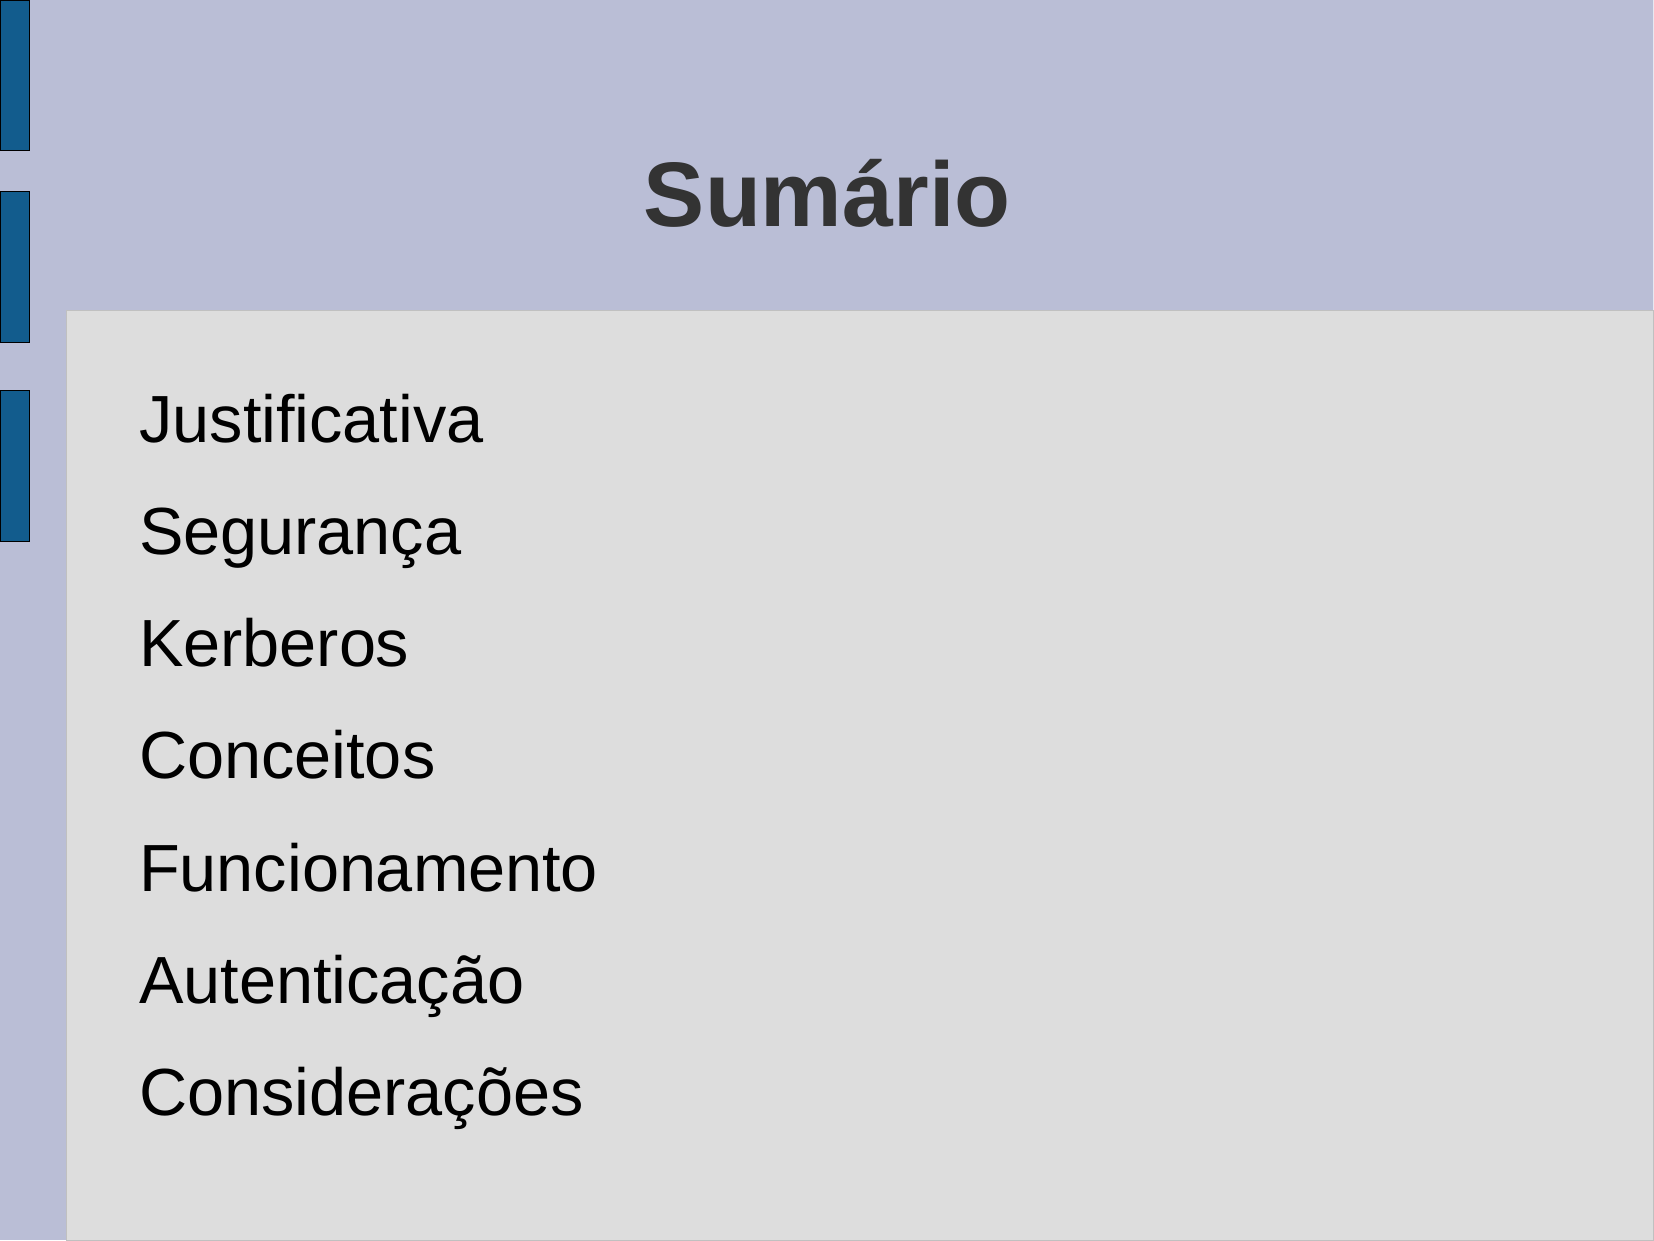

# Sumário
Justificativa
Segurança
Kerberos
Conceitos
Funcionamento
Autenticação
Considerações